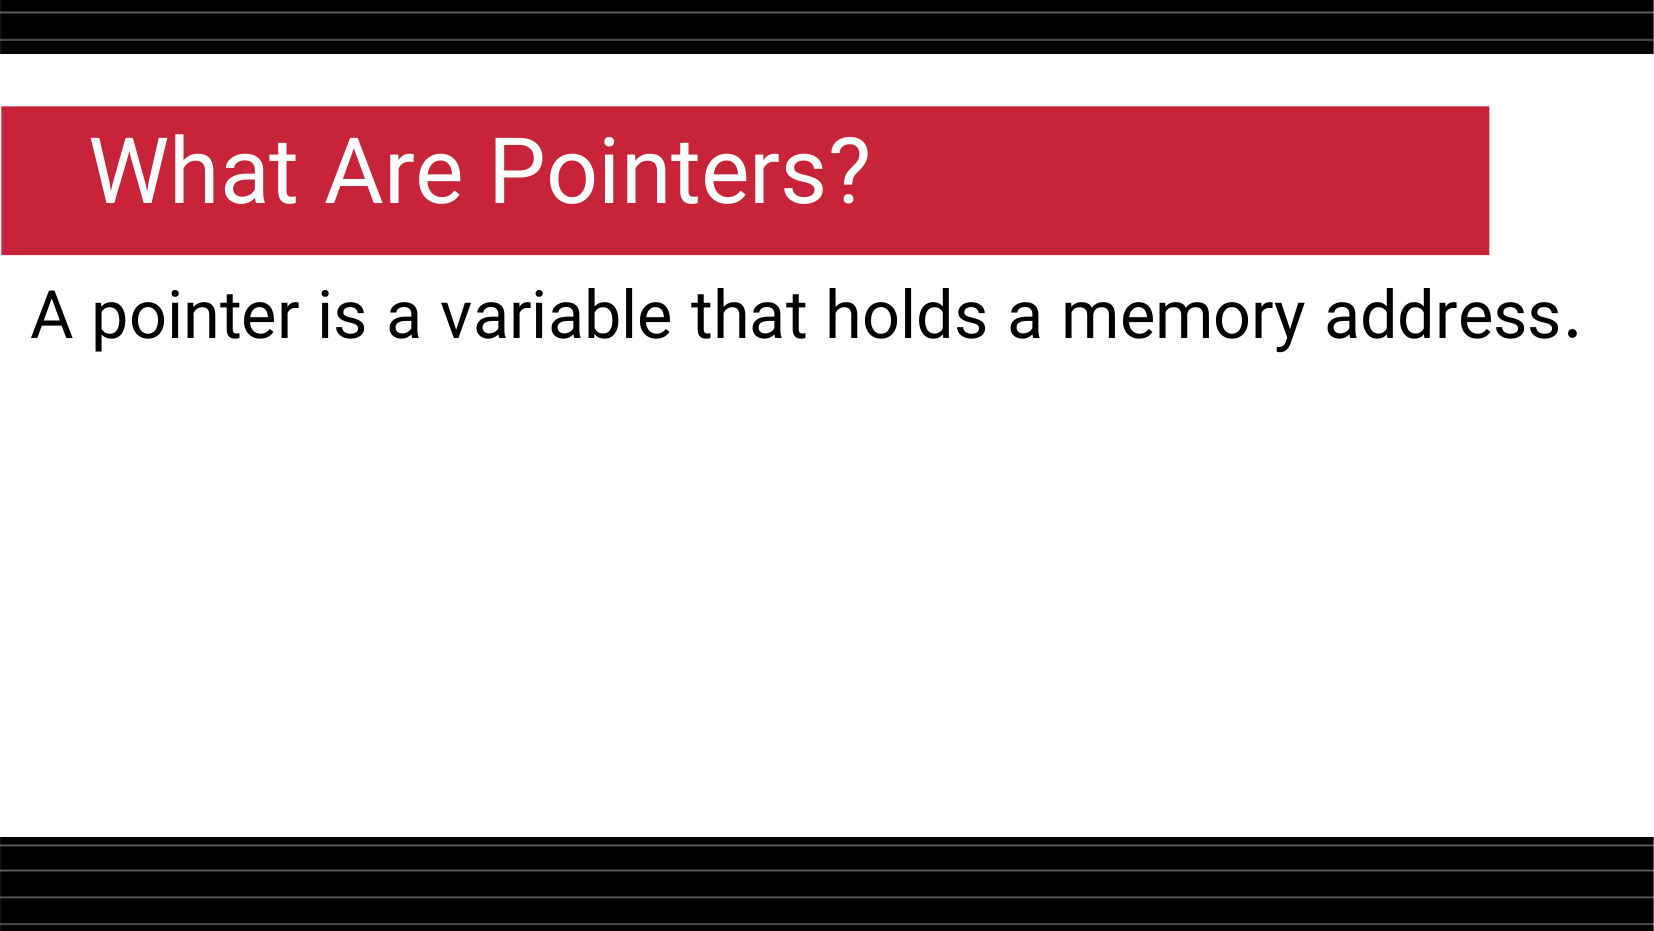

What Are Pointers?
# A pointer is a variable that holds a memory address.